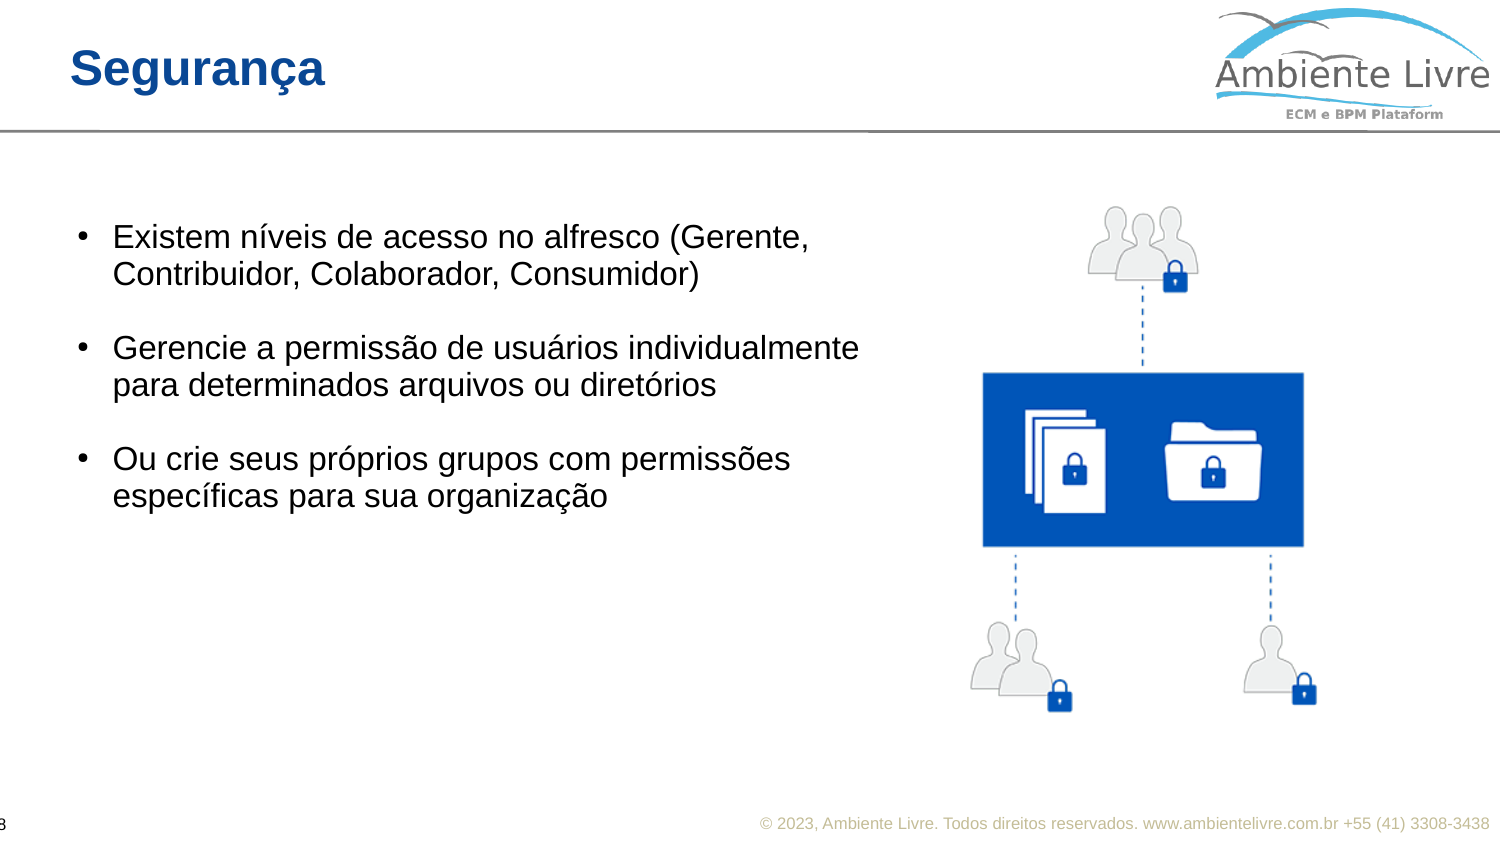

Segurança
Existem níveis de acesso no alfresco (Gerente,
Contribuidor, Colaborador, Consumidor)
Gerencie a permissão de usuários individualmente
para determinados arquivos ou diretórios
Ou crie seus próprios grupos com permissões
específicas para sua organização